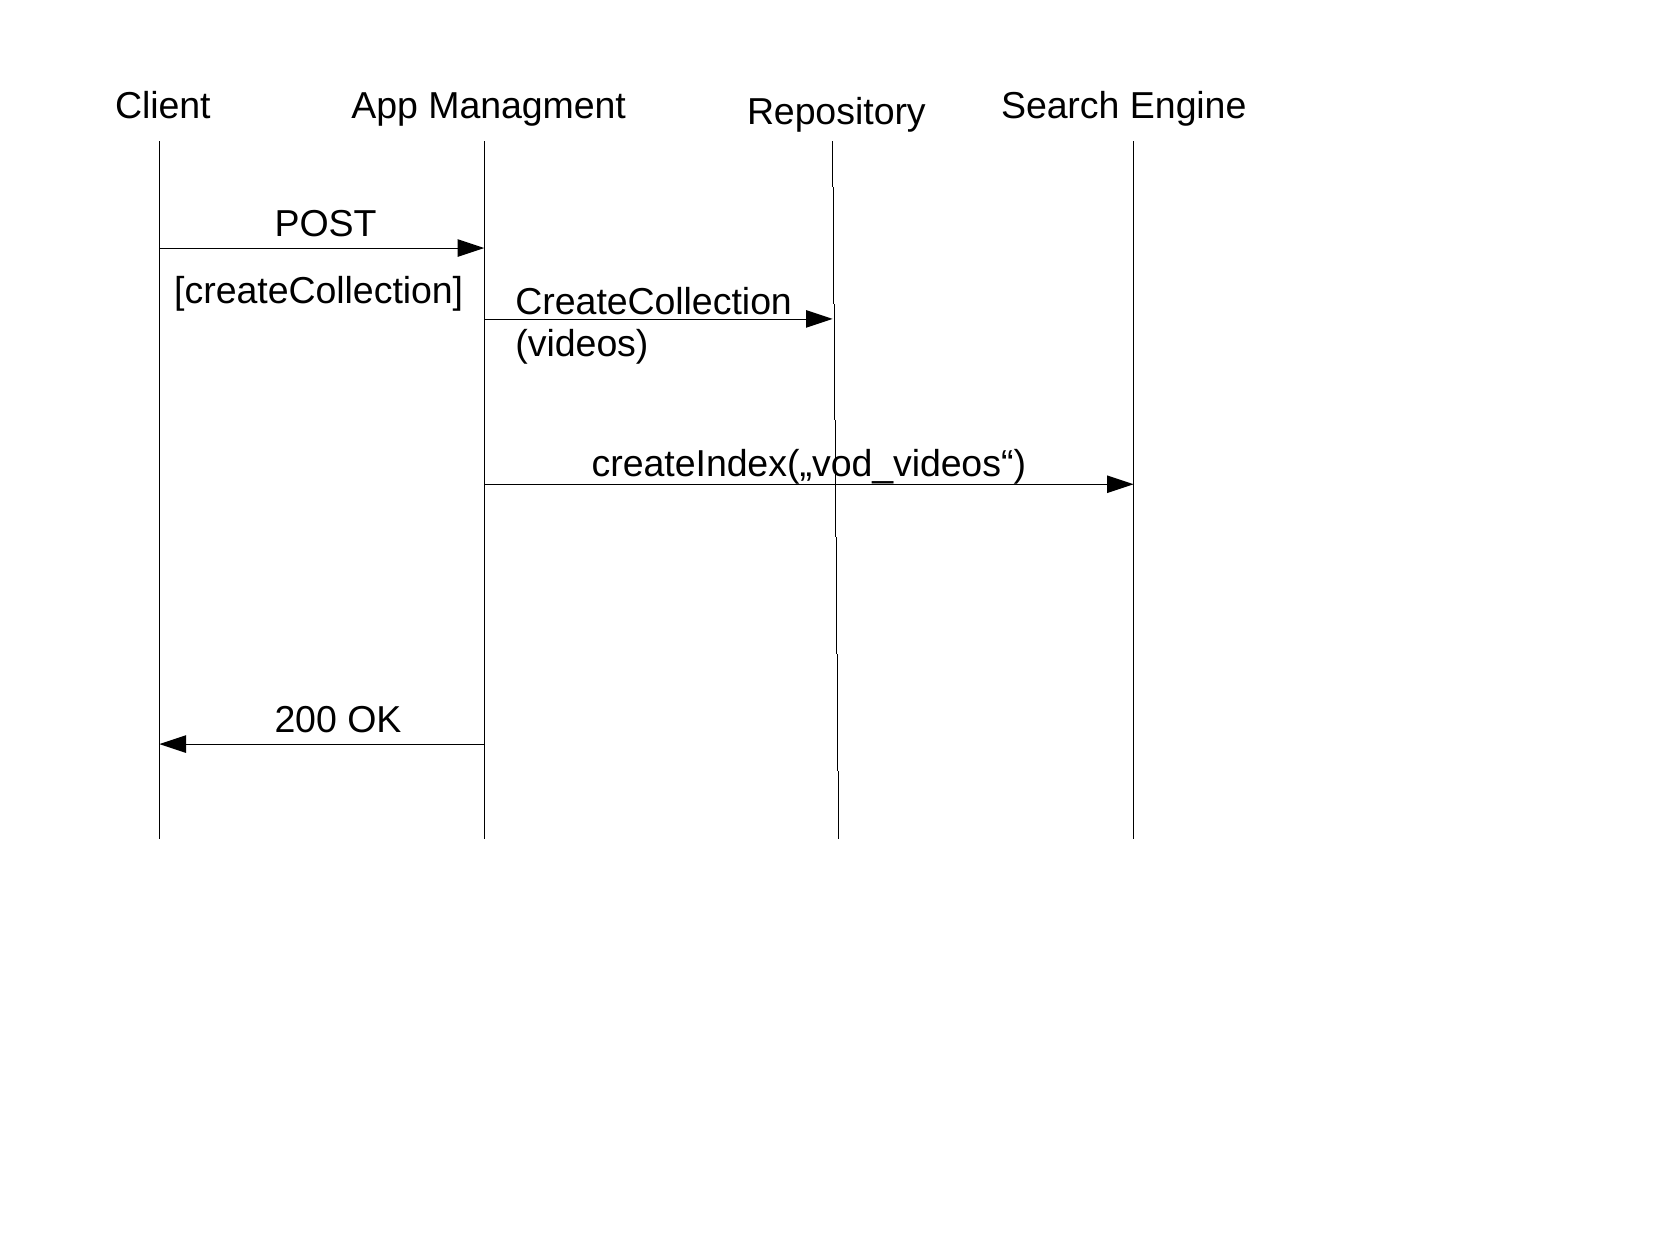

Client
App Managment
Search Engine
Repository
POST
[createCollection]
CreateCollection
(videos)
createIndex(„vod_videos“)
200 OK